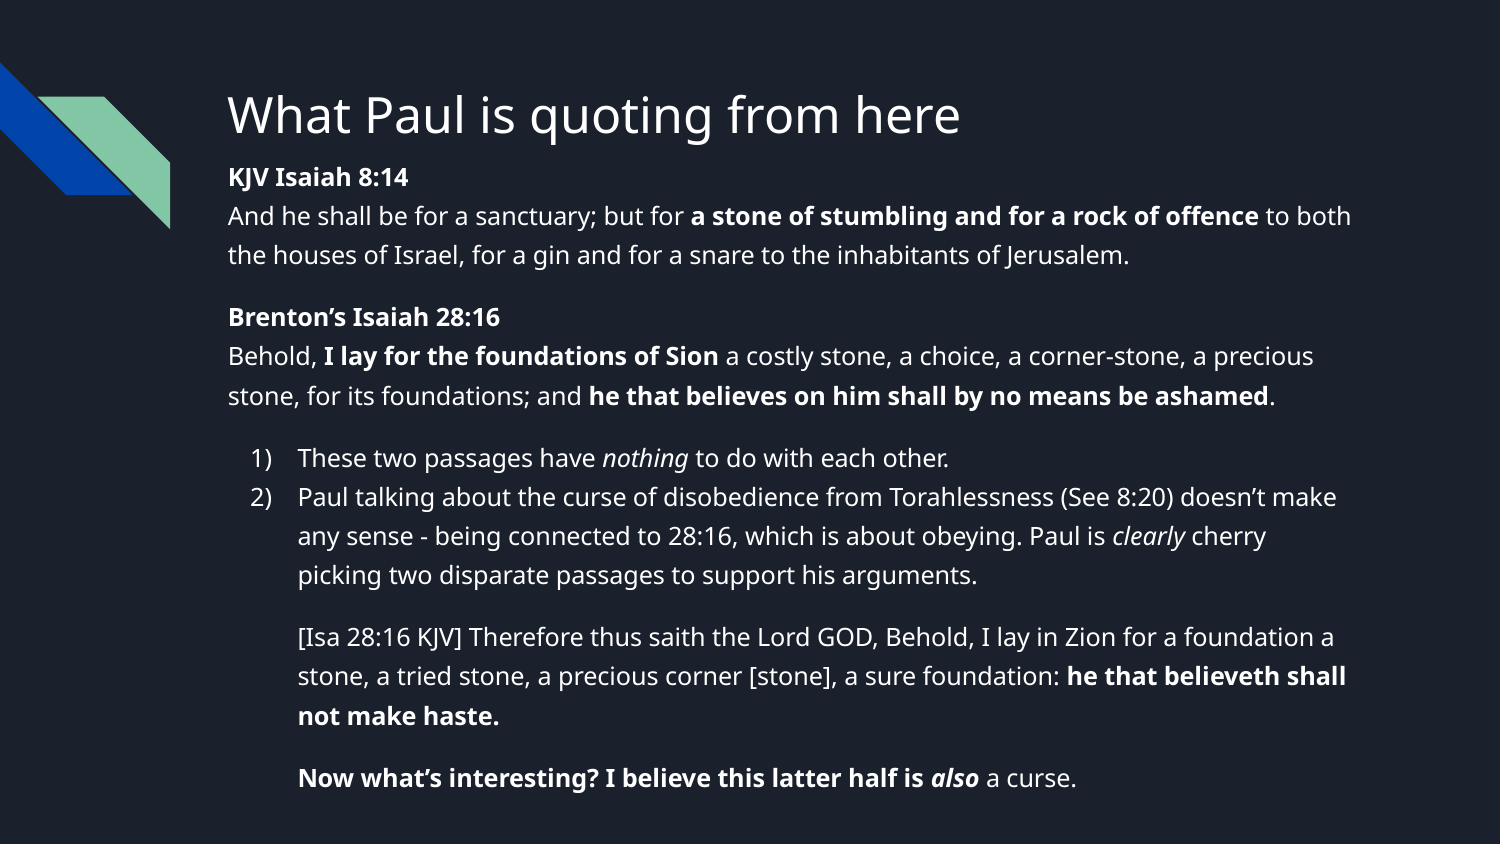

# What Paul is quoting from here
KJV Isaiah 8:14
And he shall be for a sanctuary; but for a stone of stumbling and for a rock of offence to both the houses of Israel, for a gin and for a snare to the inhabitants of Jerusalem.
Brenton’s Isaiah 28:16
Behold, I lay for the foundations of Sion a costly stone, a choice, a corner-stone, a precious stone, for its foundations; and he that believes on him shall by no means be ashamed.
These two passages have nothing to do with each other.
Paul talking about the curse of disobedience from Torahlessness (See 8:20) doesn’t make any sense - being connected to 28:16, which is about obeying. Paul is clearly cherry picking two disparate passages to support his arguments.
[Isa 28:16 KJV] Therefore thus saith the Lord GOD, Behold, I lay in Zion for a foundation a stone, a tried stone, a precious corner [stone], a sure foundation: he that believeth shall not make haste.
Now what’s interesting? I believe this latter half is also a curse.